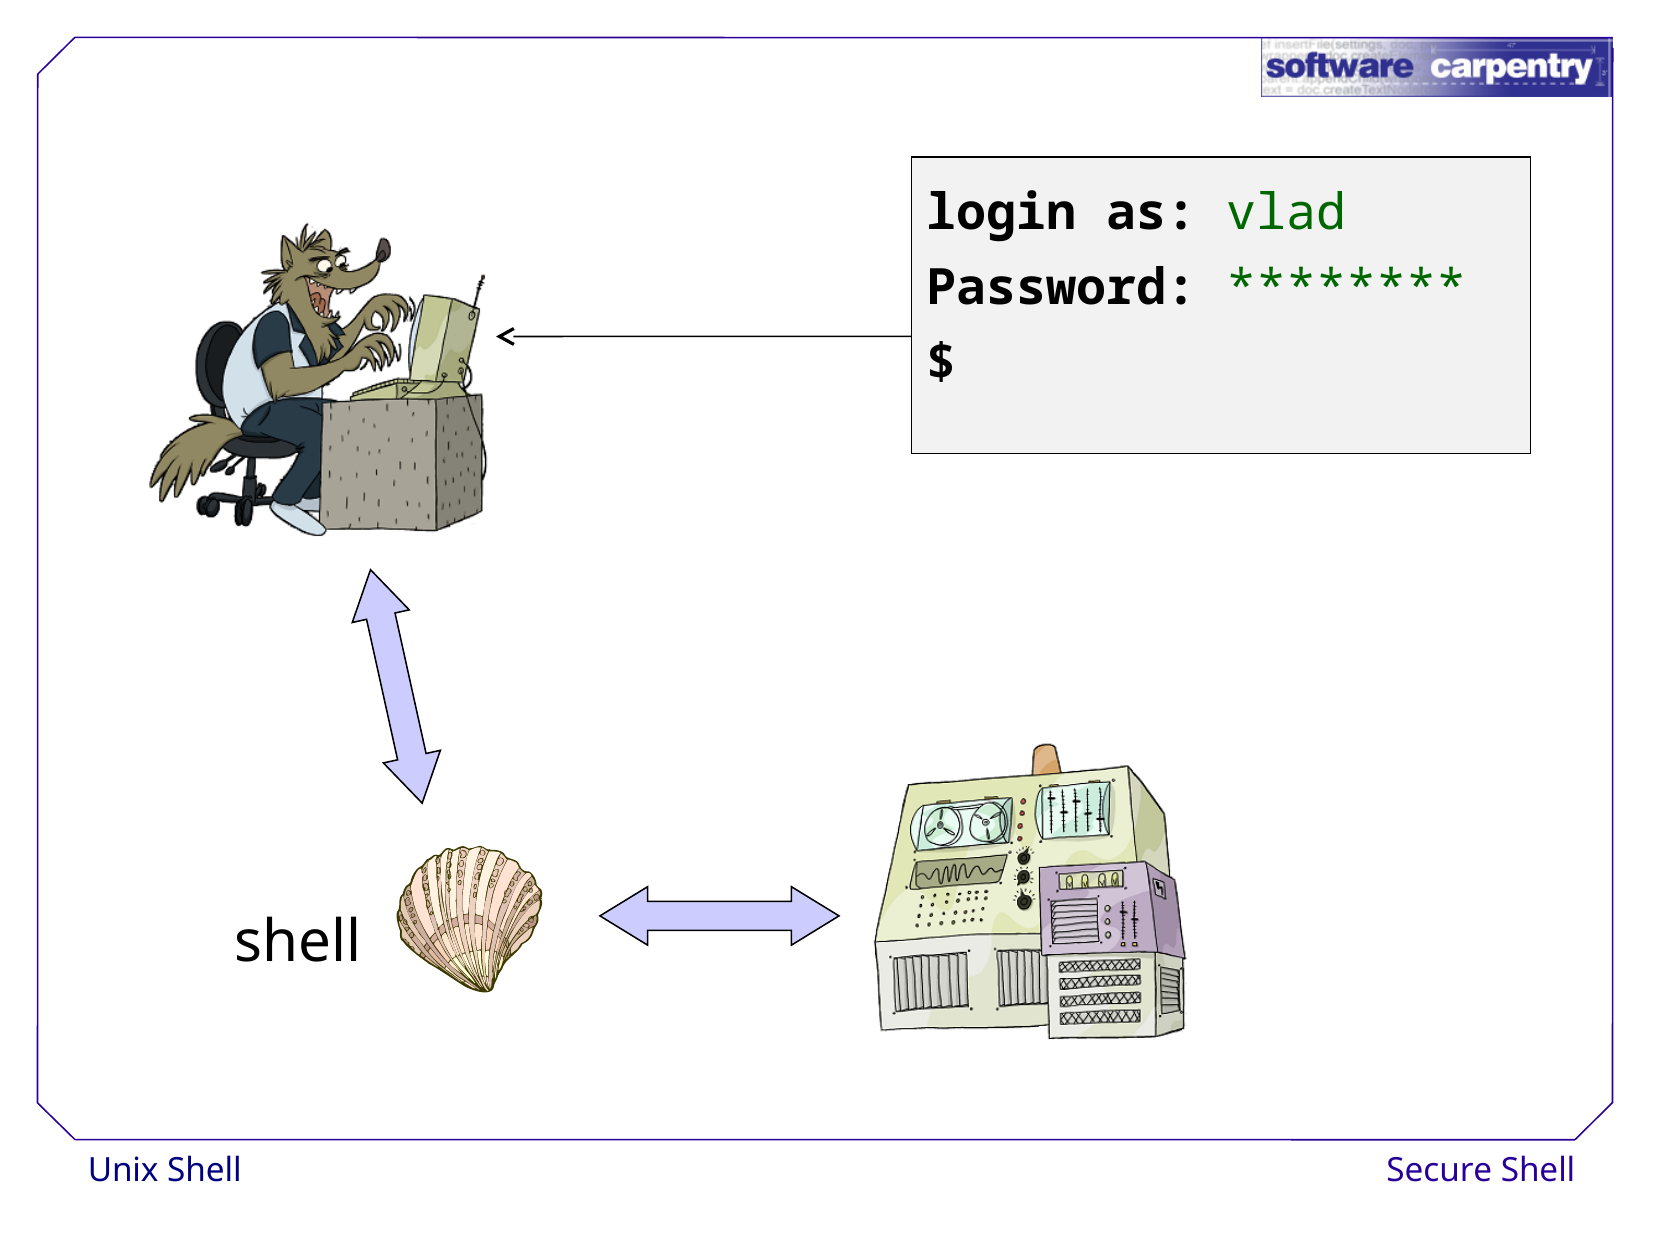

login as: vlad
Password: ********
$
shell